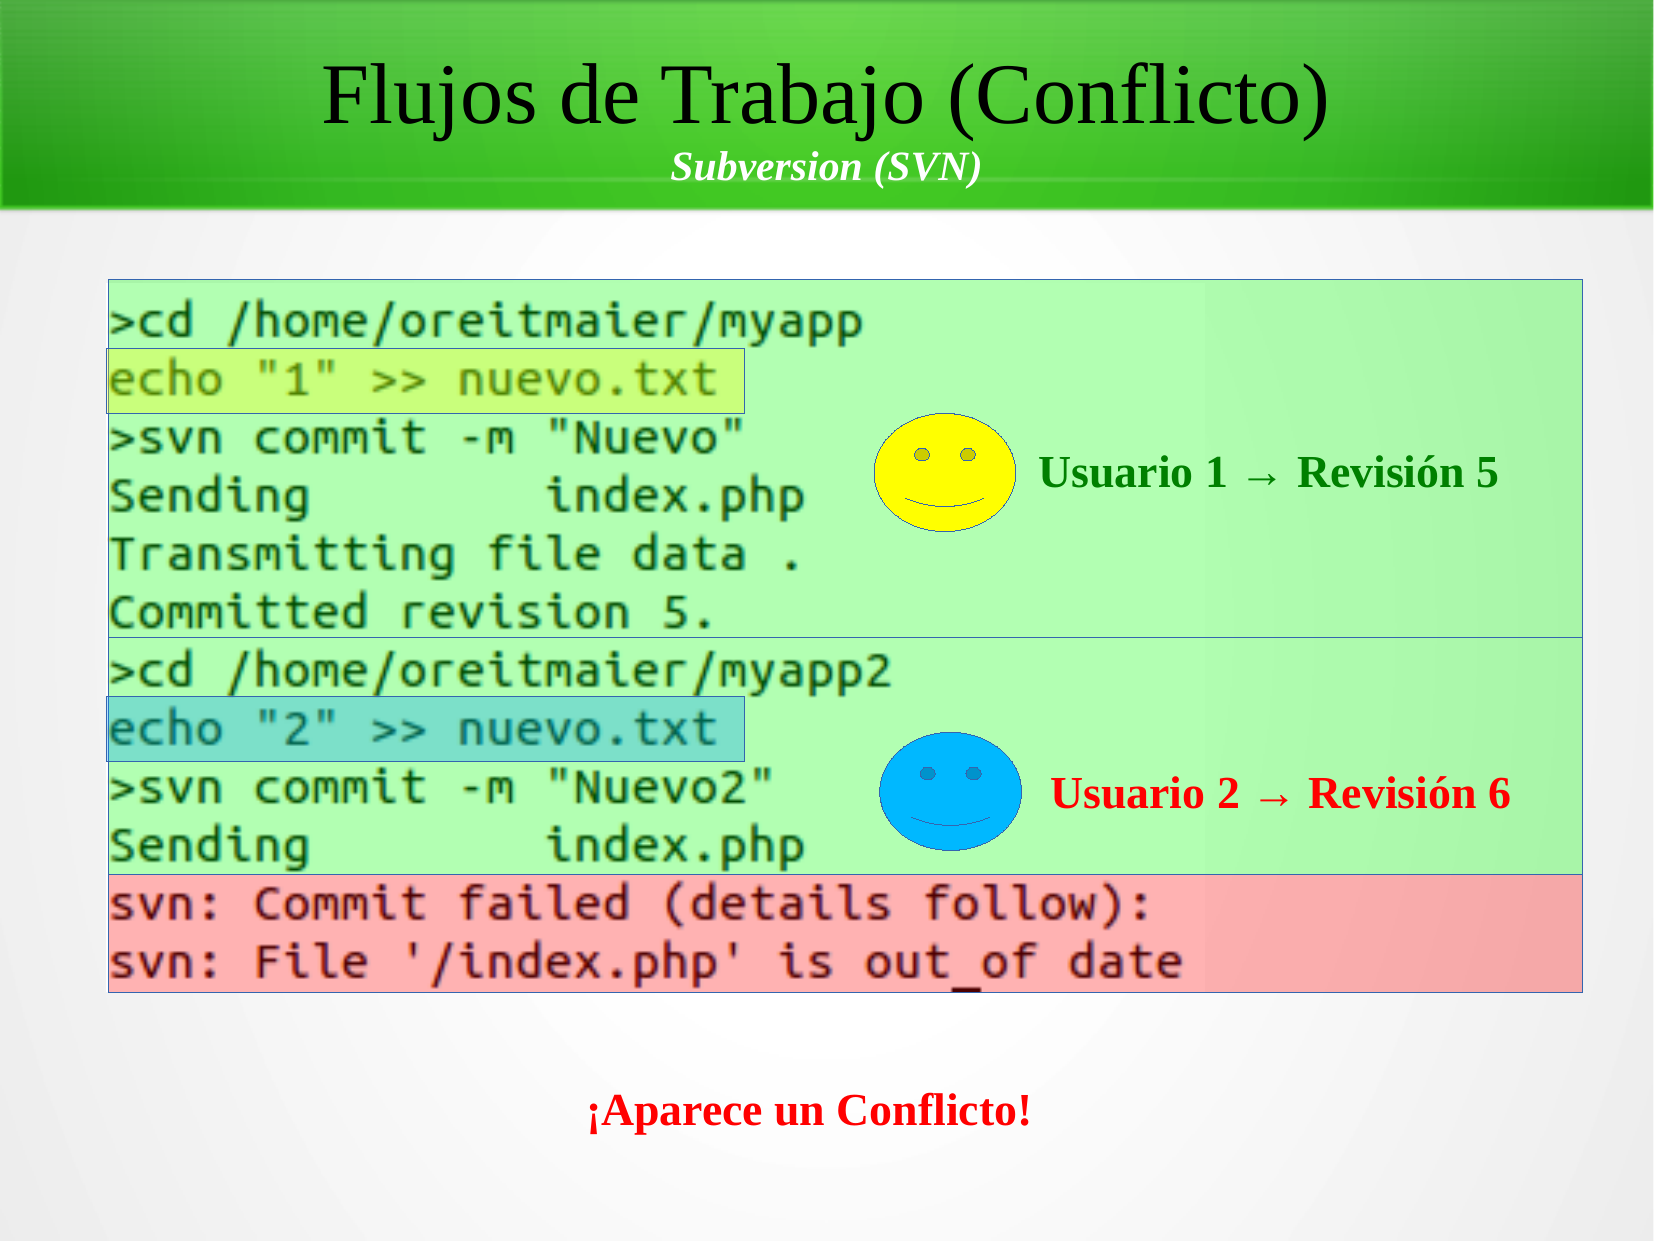

# Flujos de Trabajo (Conflicto) Subversion (SVN)
Usuario 1 → Revisión 5
Usuario 2 → Revisión 6
¡Aparece un Conflicto!